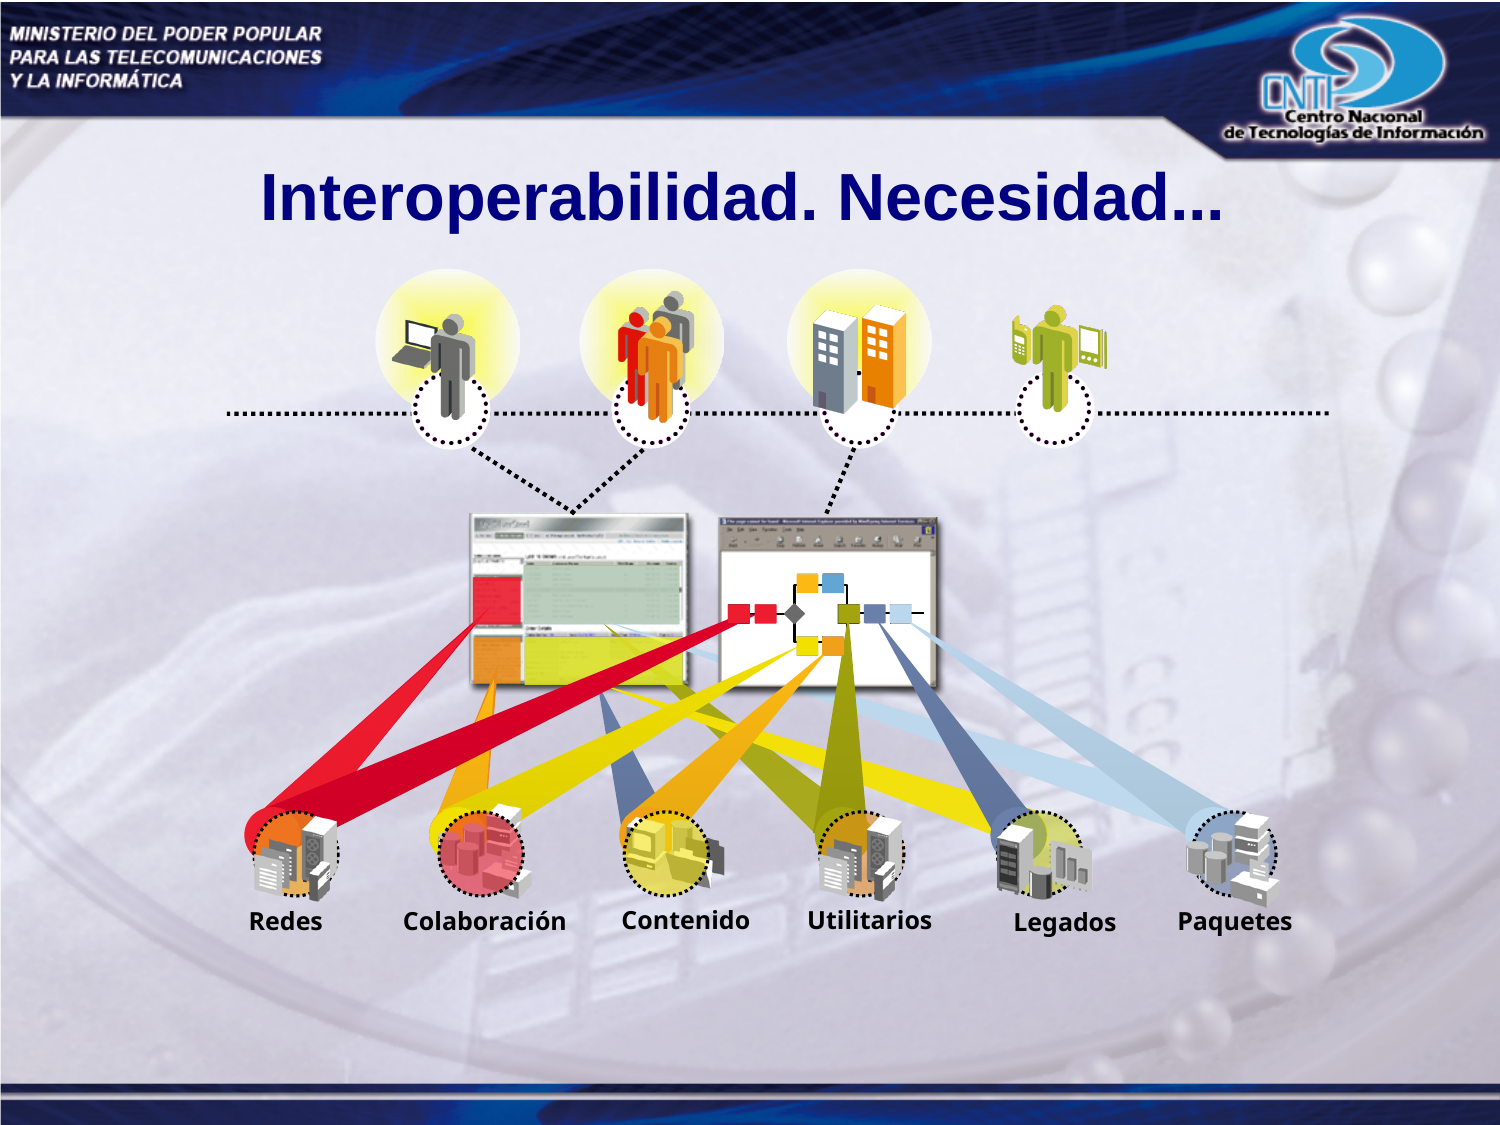

# Interoperabilidad. Necesidad...
Colaboración
Legados
Contenido
Utilitarios
Redes
Paquetes